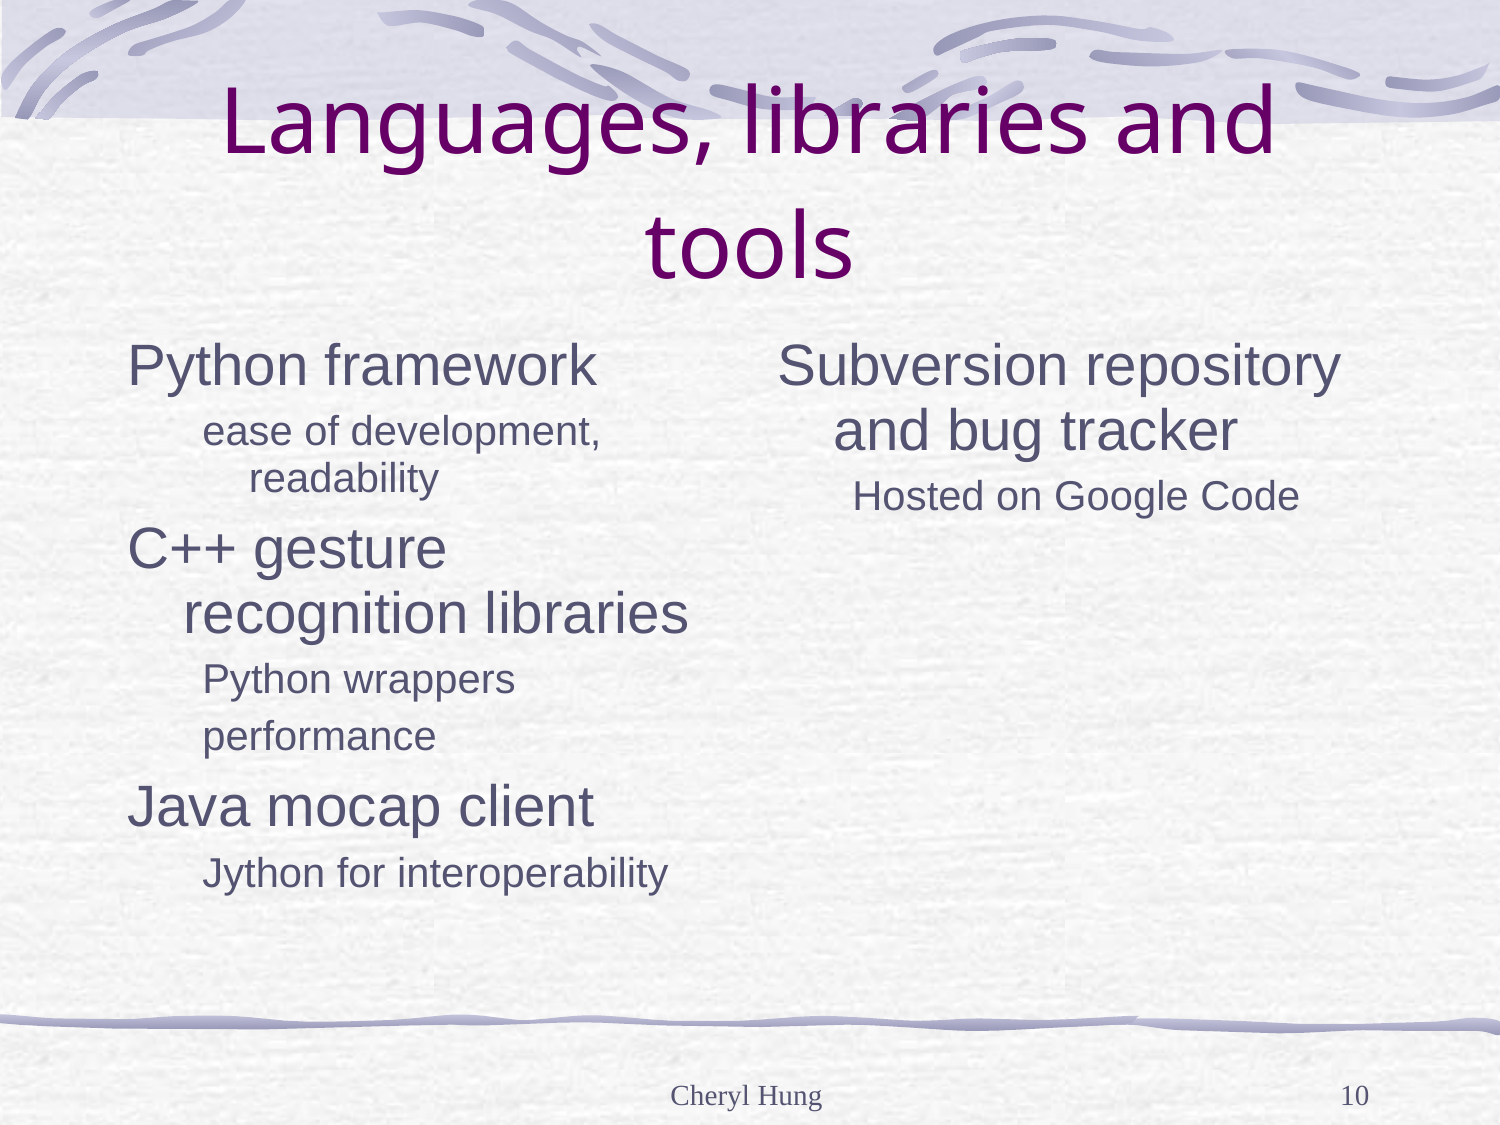

# Languages, libraries and tools
Python framework
ease of development, readability
C++ gesture recognition libraries
Python wrappers
performance
Java mocap client
Jython for interoperability
Subversion repository and bug tracker
Hosted on Google Code
Cheryl Hung
10